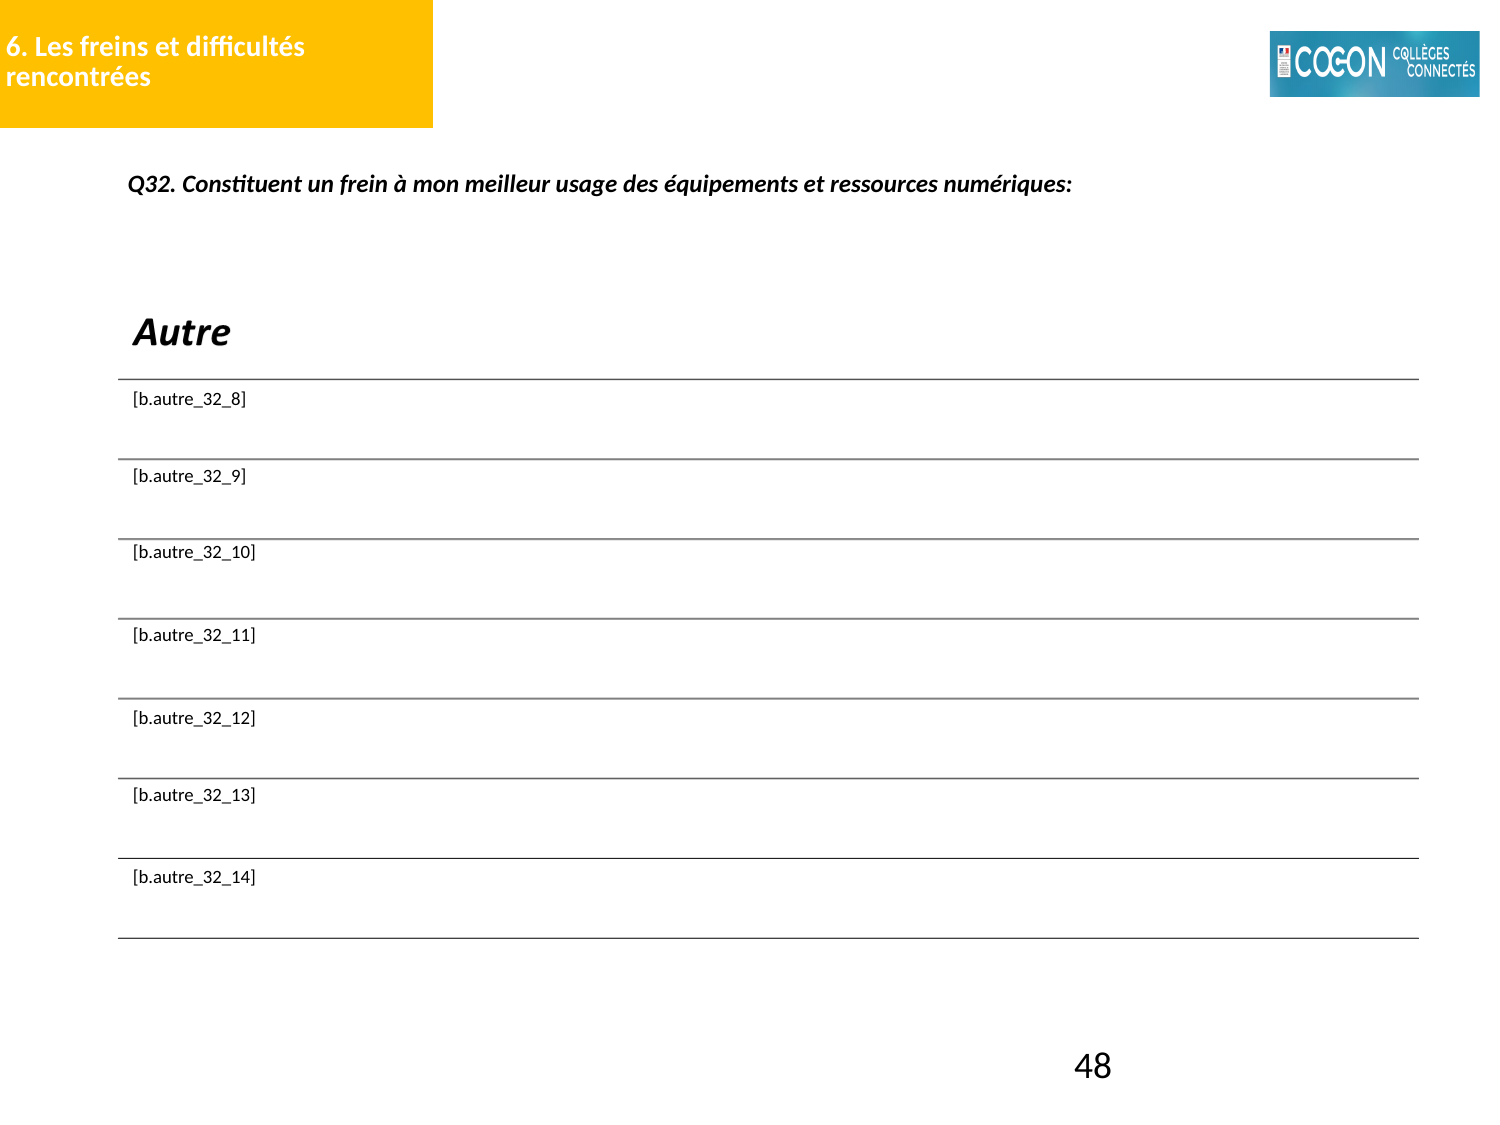

6. Les freins et difficultés rencontrées
Q32. Constituent un frein à mon meilleur usage des équipements et ressources numériques:
[b.autre_32_8]
[b.autre_32_9]
[b.autre_32_10]
[b.autre_32_11]
[b.autre_32_12]
[b.autre_32_13]
[b.autre_32_14]